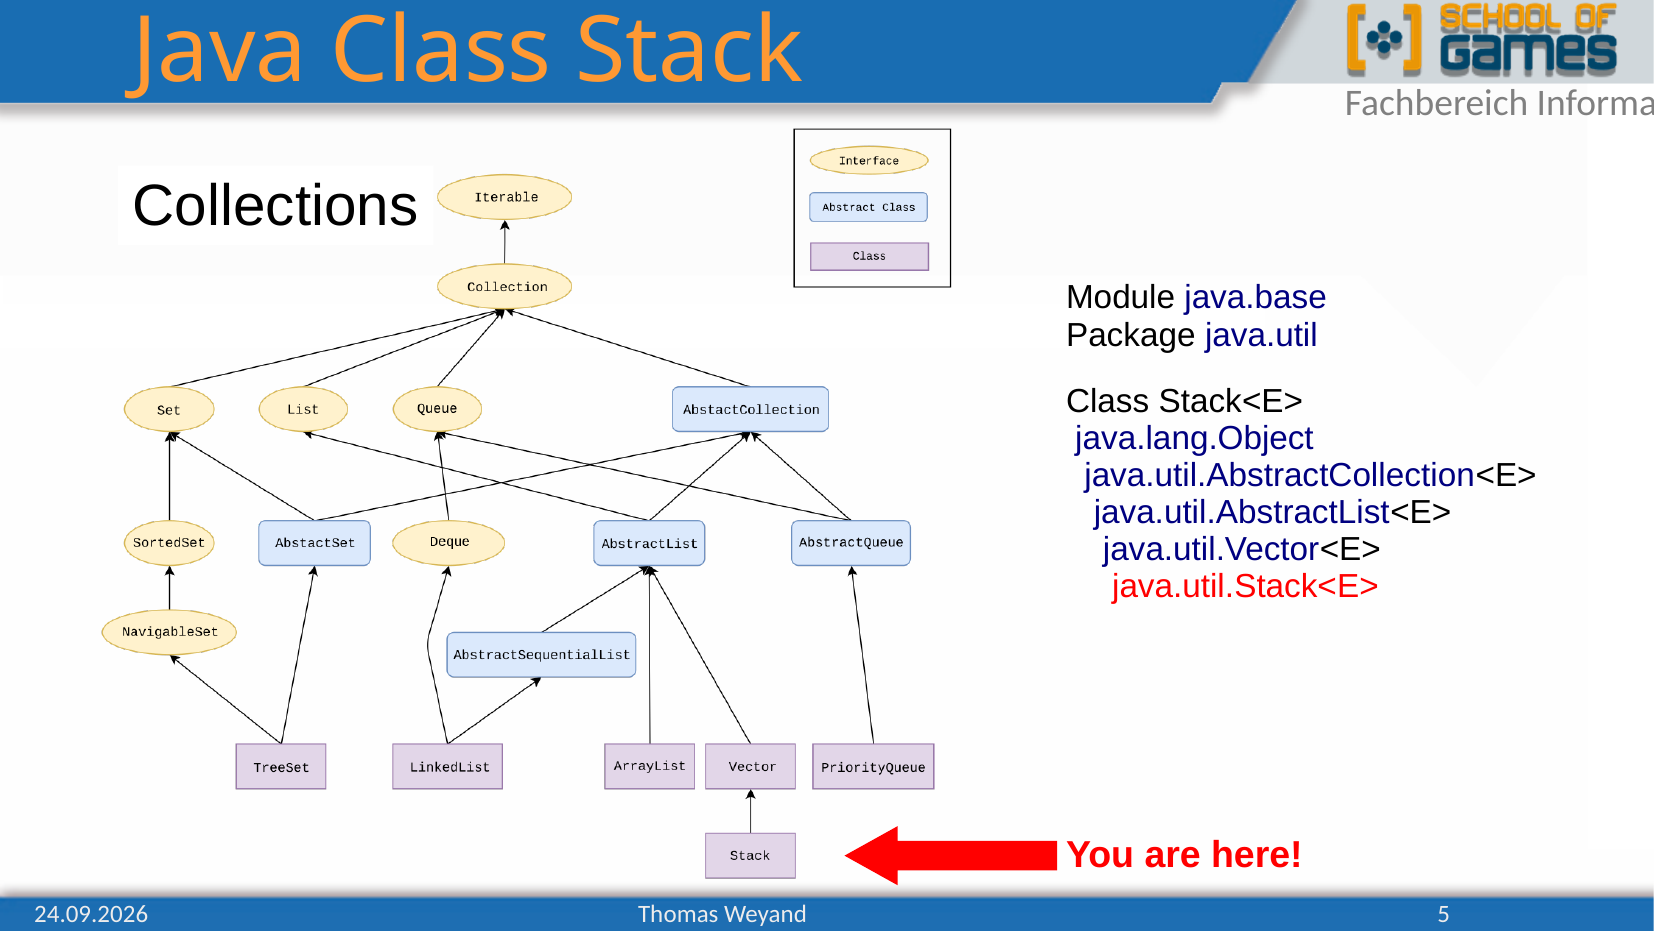

Java Class Stack
Collections
Module java.base
Package java.util
Class Stack<E>
 java.lang.Object
 java.util.AbstractCollection<E>
 java.util.AbstractList<E>
 java.util.Vector<E>
 java.util.Stack<E>
You are here!
Thomas Weyand